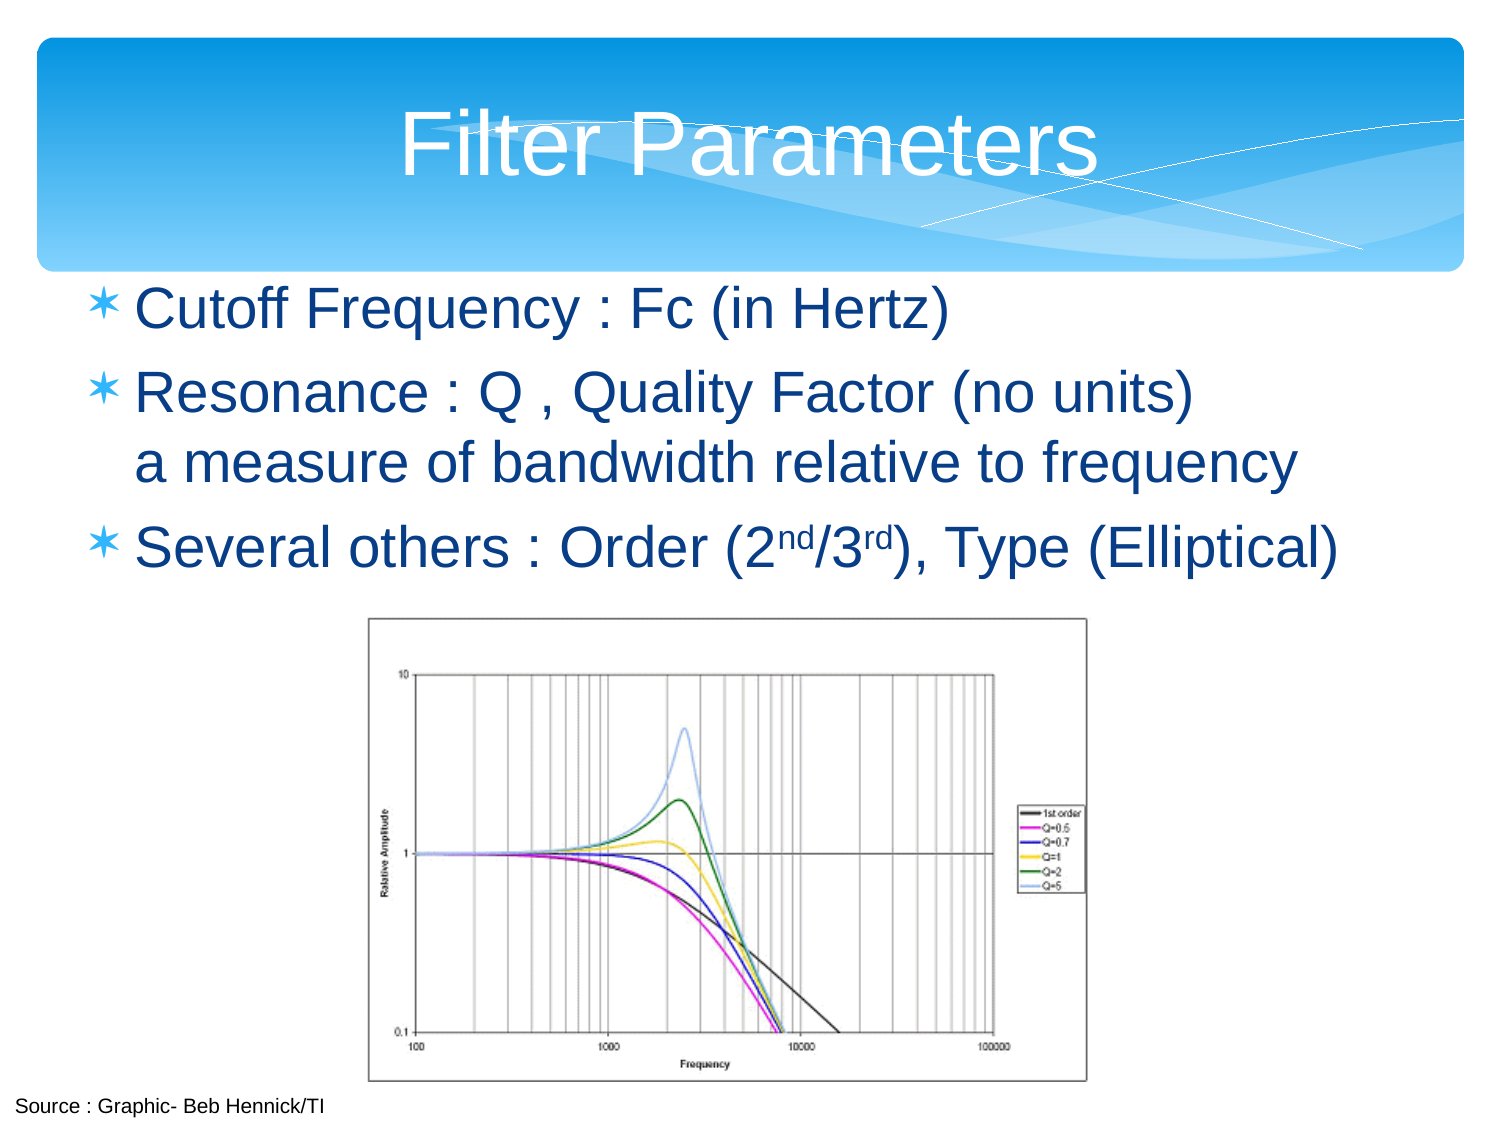

# Filter Parameters
Cutoff Frequency : Fc (in Hertz)
Resonance : Q , Quality Factor (no units)
a measure of bandwidth relative to frequency
Several others : Order (2nd/3rd), Type (Elliptical)
Source : Graphic- Beb Hennick/TI